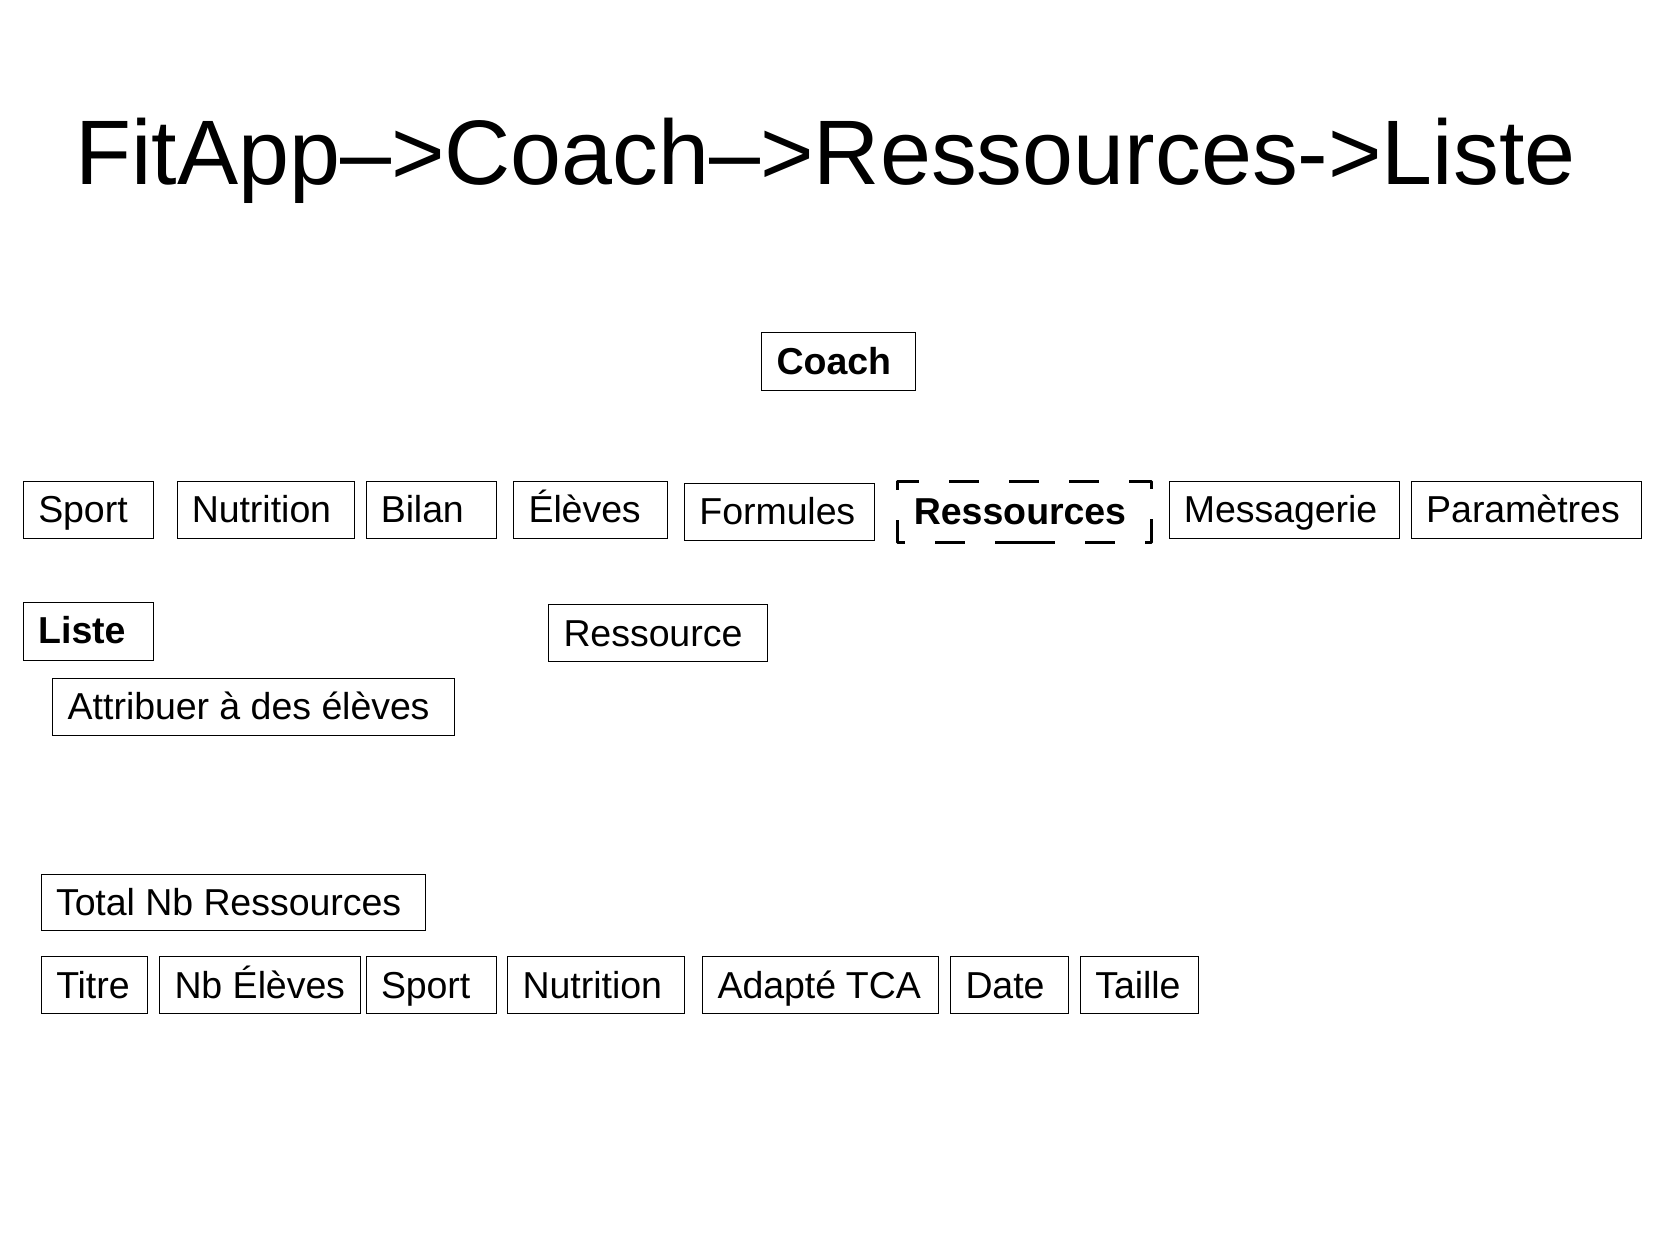

# FitApp–>Coach–>Ressources->Liste
Coach
Sport
Nutrition
Bilan
Élèves
Ressources
Messagerie
Paramètres
Formules
Liste
Ressource
Attribuer à des élèves
Total Nb Ressources
Titre
Nb Élèves
Sport
Nutrition
Adapté TCA
Date
Taille